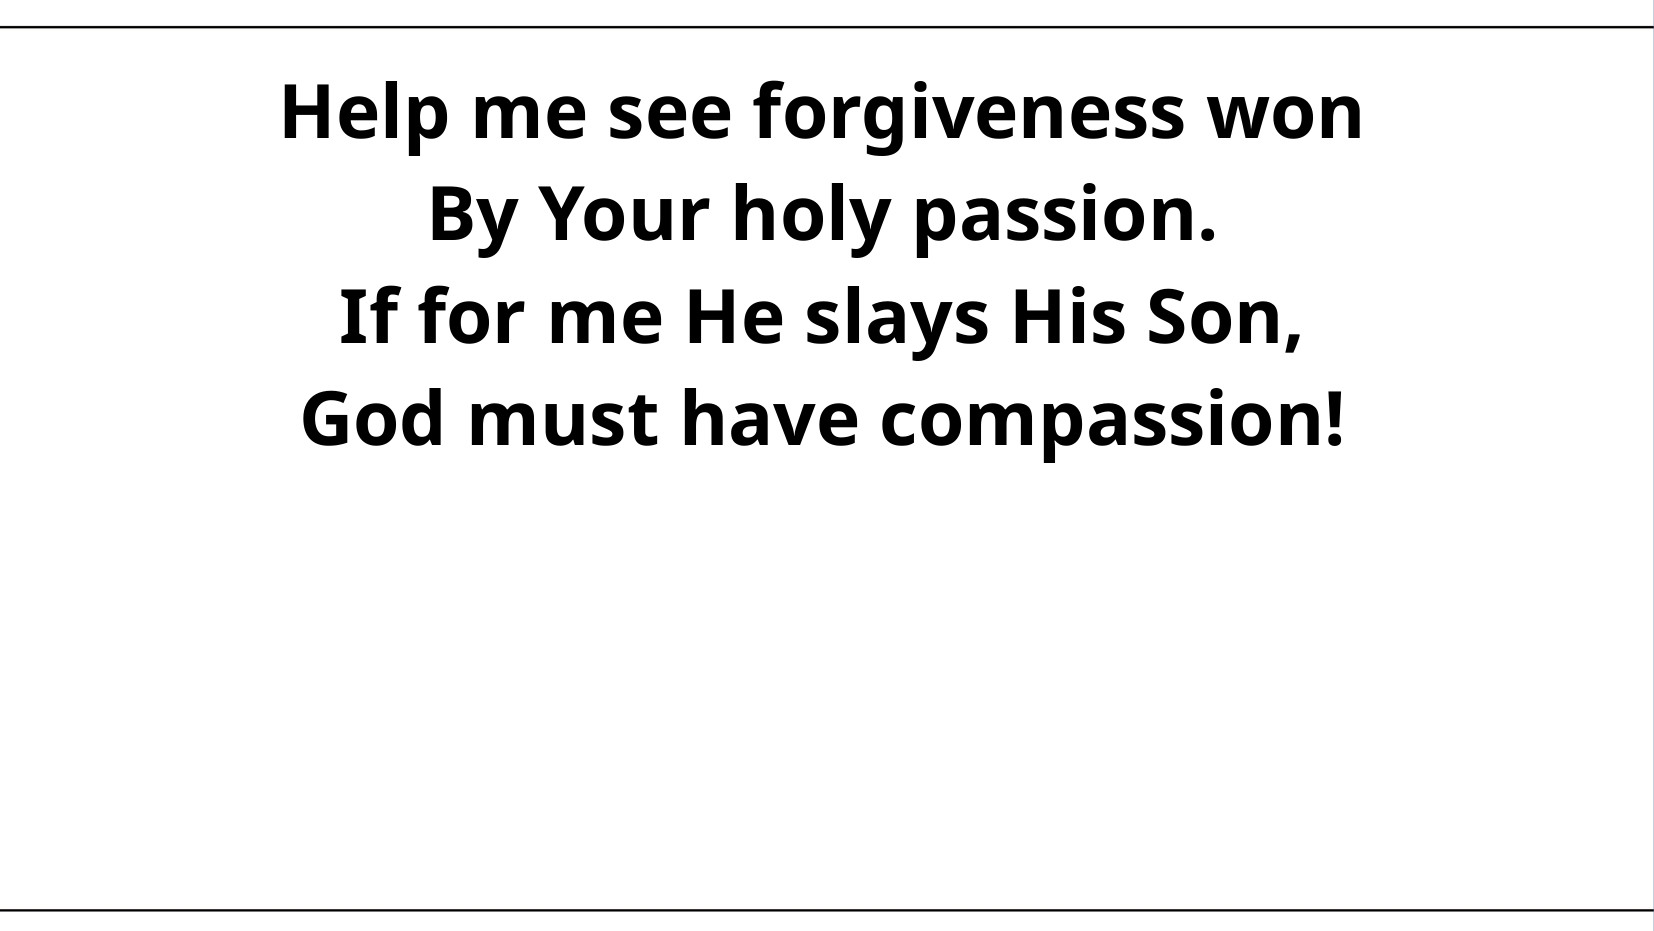

Help me see forgiveness won
By Your holy passion.
If for me He slays His Son,
God must have compassion!